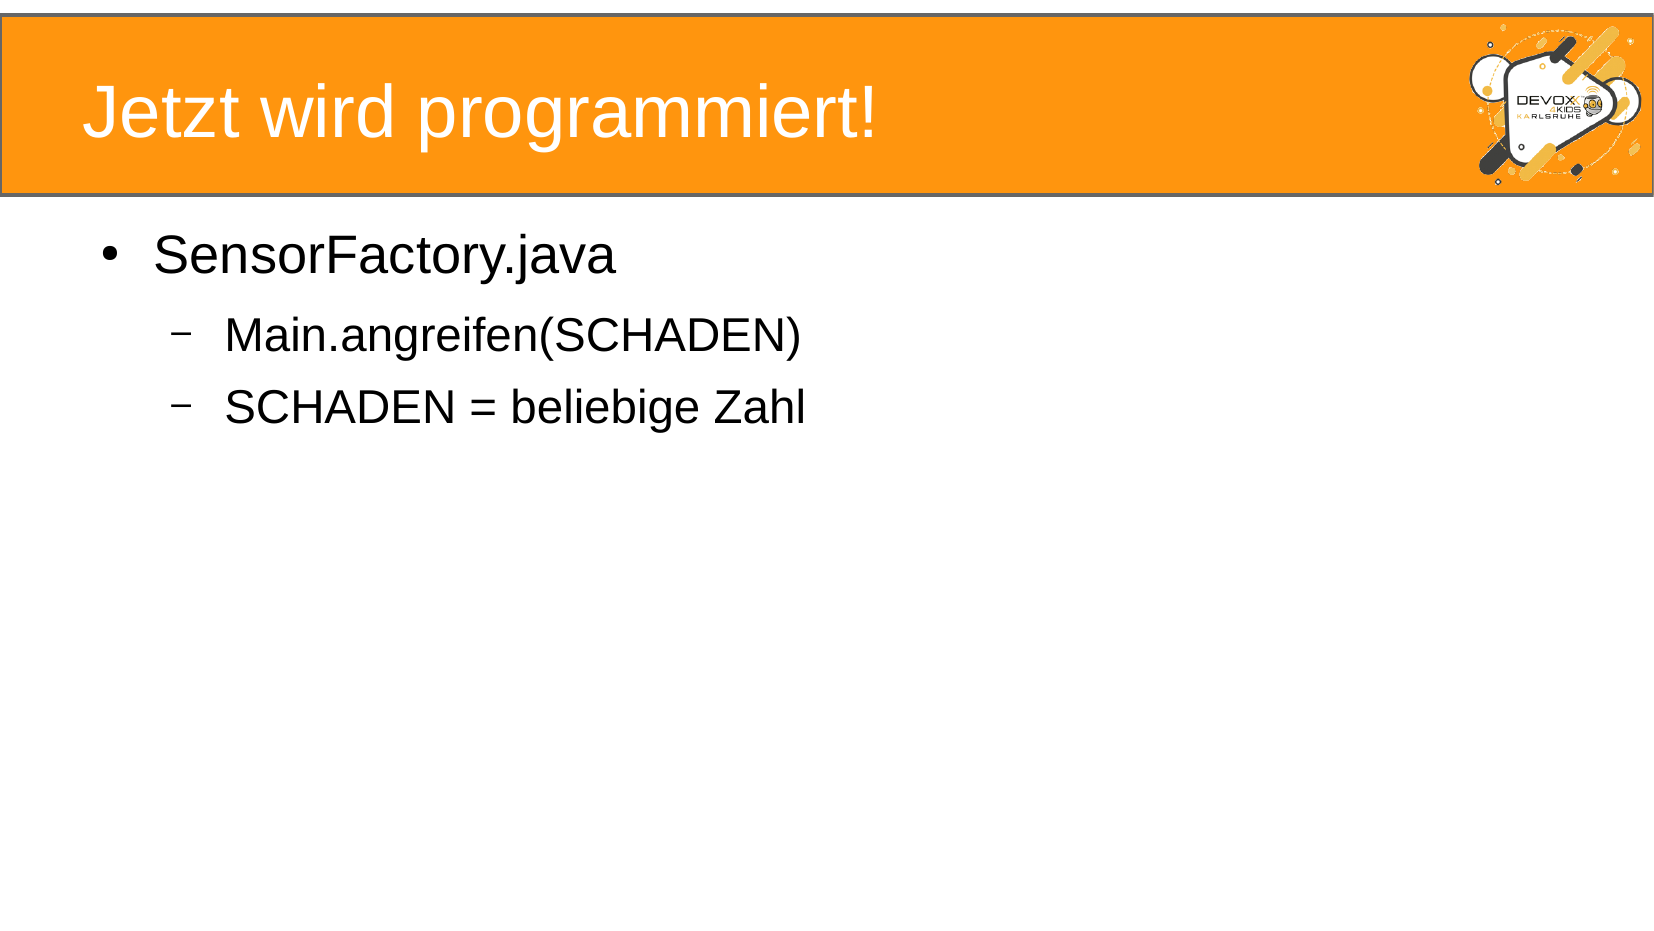

# Jetzt wird programmiert!
SensorFactory.java
Main.angreifen(SCHADEN)
SCHADEN = beliebige Zahl